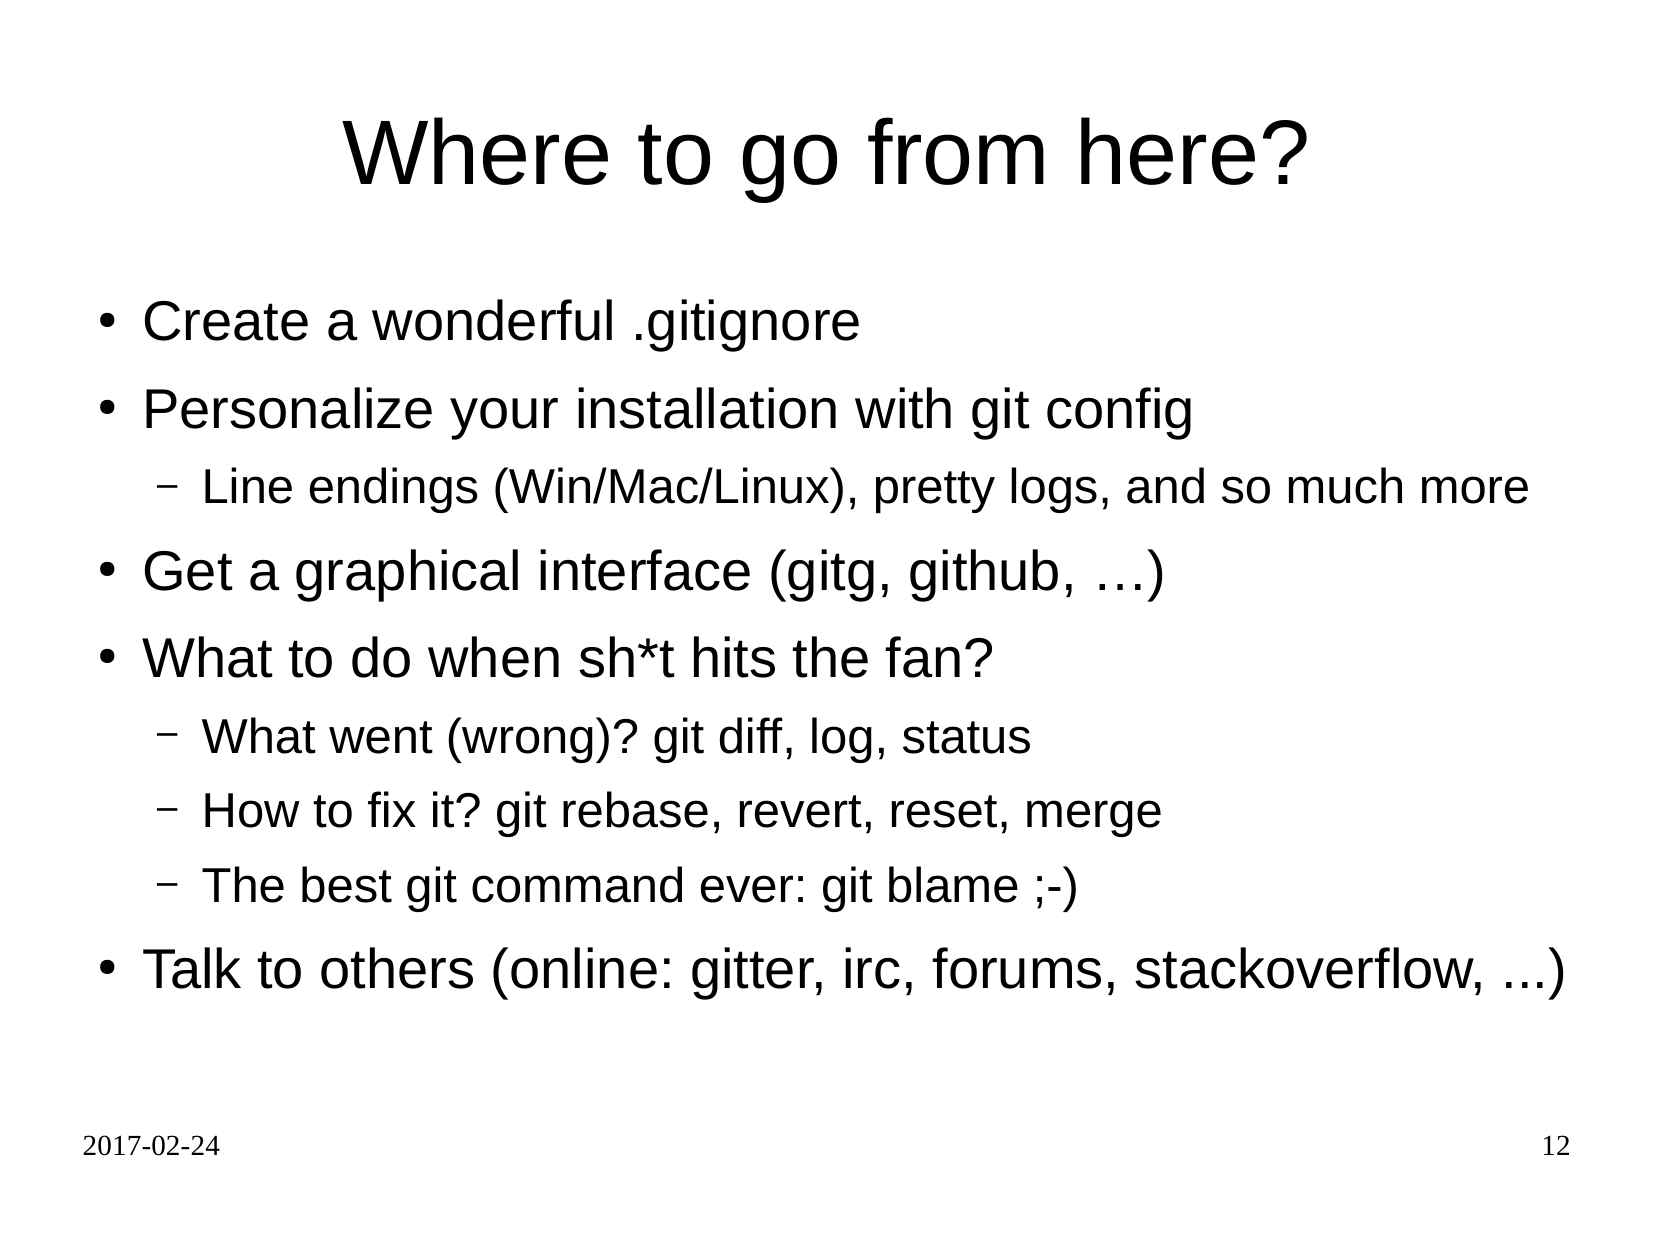

# Where to go from here?
Create a wonderful .gitignore
Personalize your installation with git config
Line endings (Win/Mac/Linux), pretty logs, and so much more
Get a graphical interface (gitg, github, …)
What to do when sh*t hits the fan?
What went (wrong)? git diff, log, status
How to fix it? git rebase, revert, reset, merge
The best git command ever: git blame ;-)
Talk to others (online: gitter, irc, forums, stackoverflow, ...)
2017-02-24
12